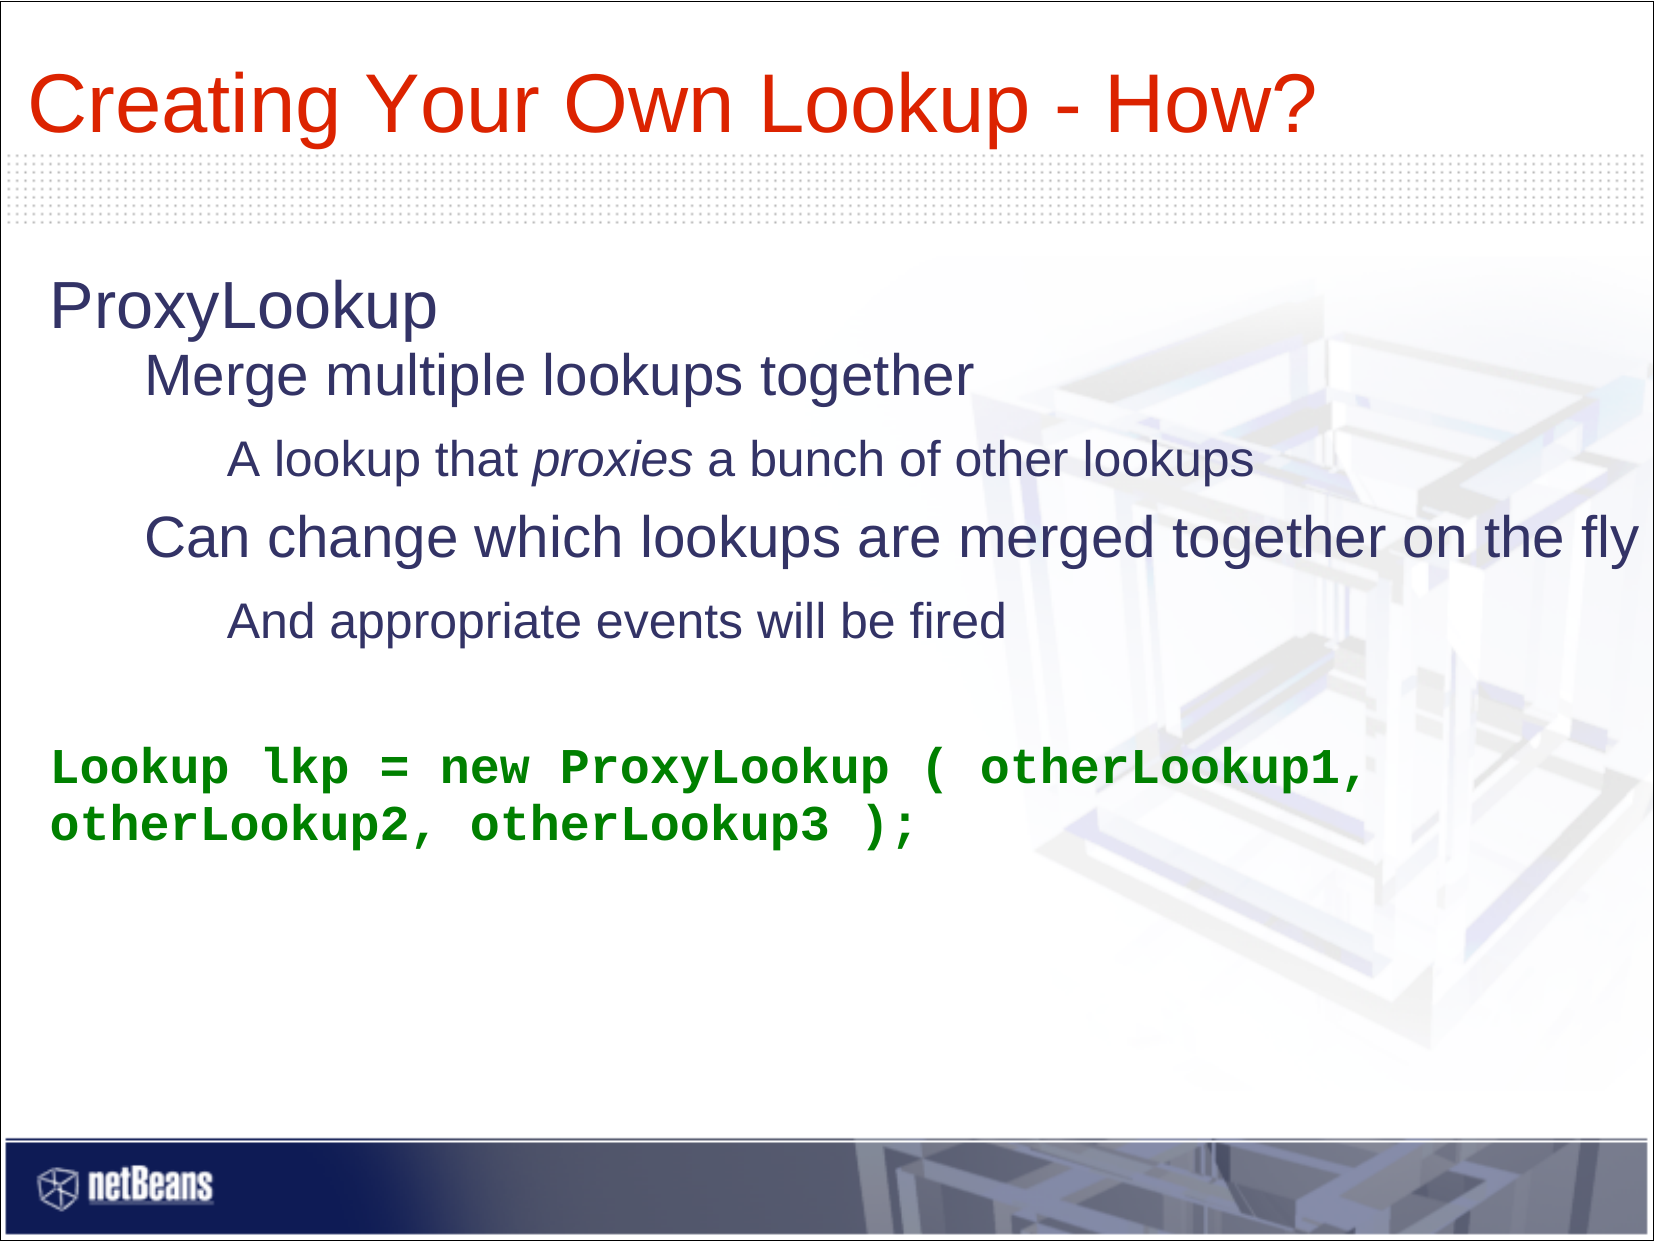

# Creating Your Own Lookup - How?
ProxyLookup
Merge multiple lookups together
A lookup that proxies a bunch of other lookups
Can change which lookups are merged together on the fly
And appropriate events will be fired
Lookup lkp = new ProxyLookup ( otherLookup1, otherLookup2, otherLookup3 );